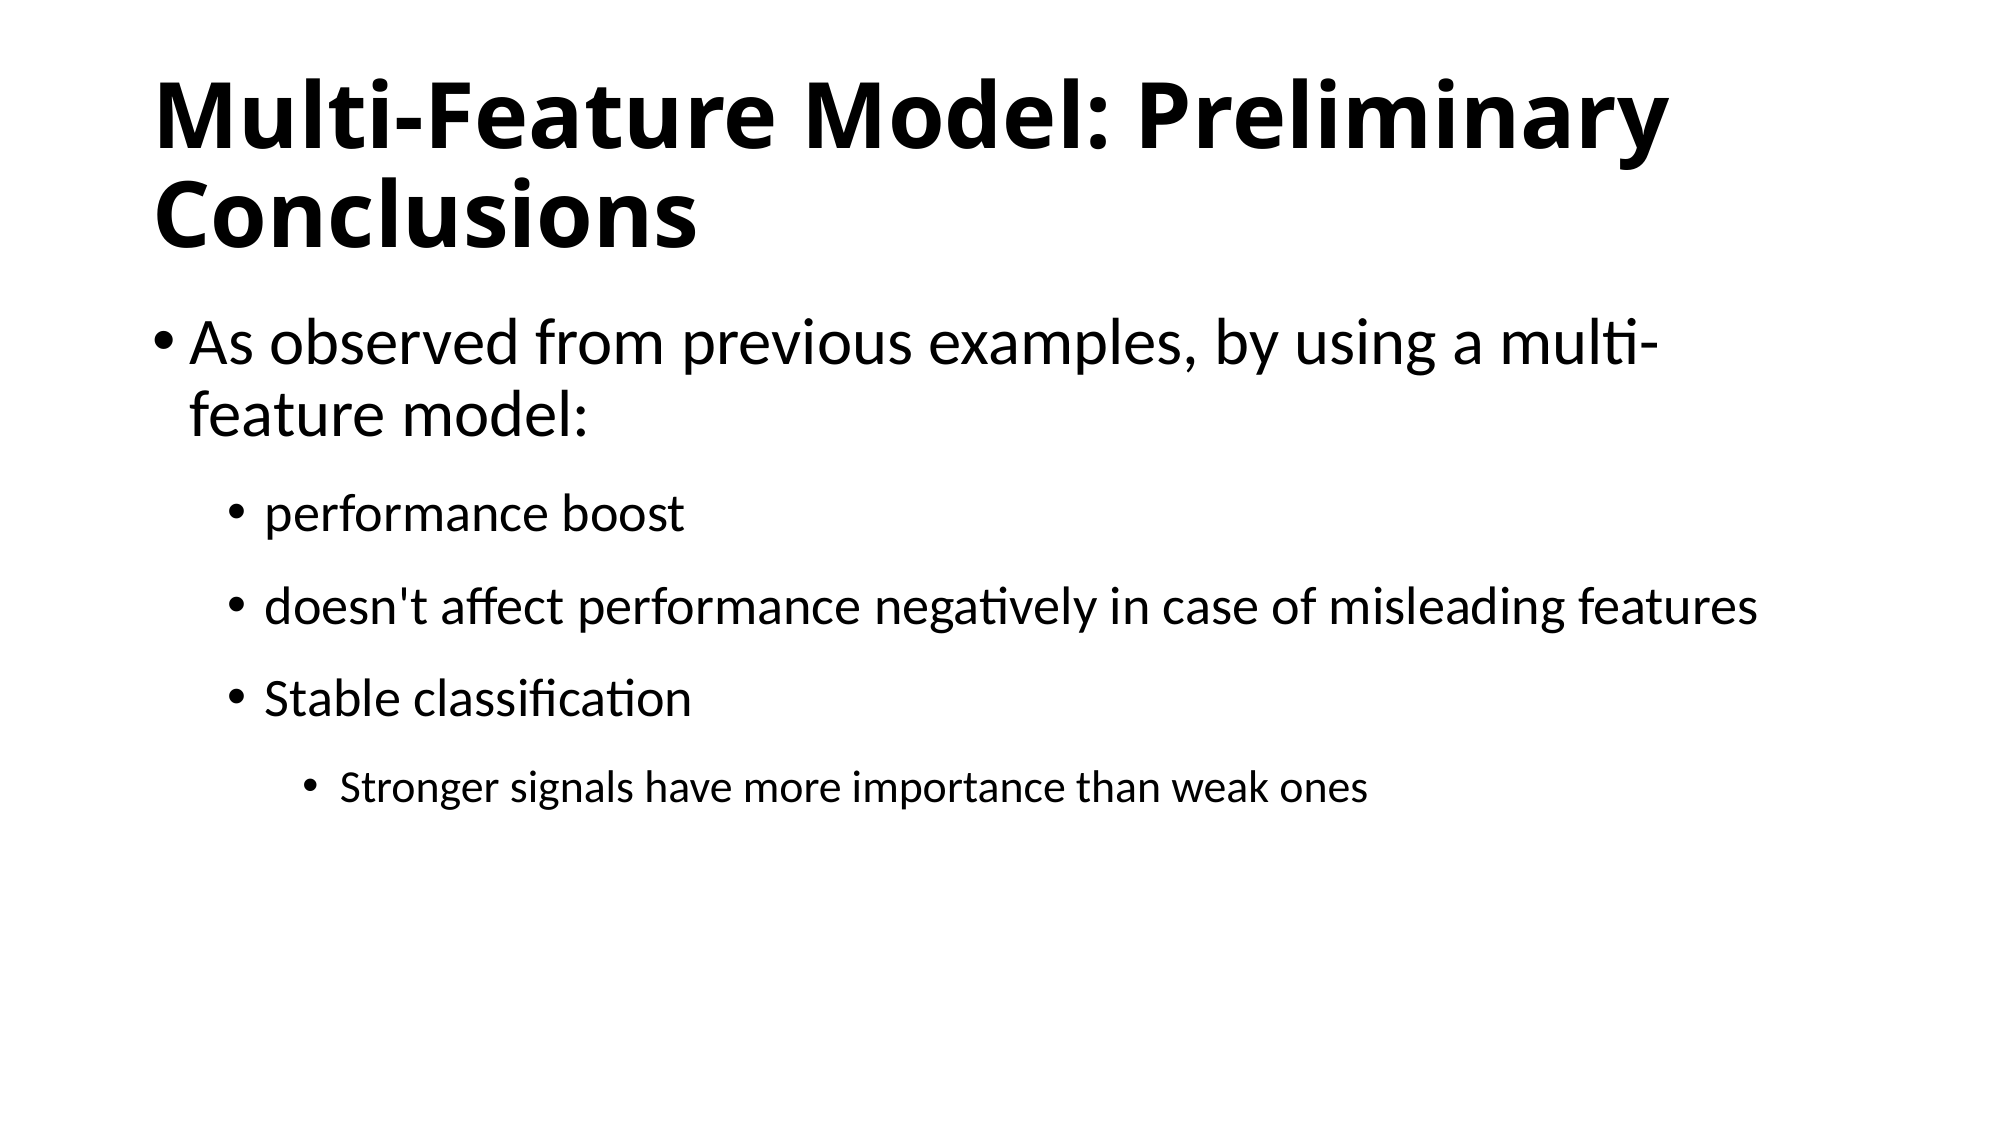

# Multi-Feature Model: Preliminary Conclusions
As observed from previous examples, by using a multi-feature model:
performance boost
doesn't affect performance negatively in case of misleading features
Stable classification
Stronger signals have more importance than weak ones